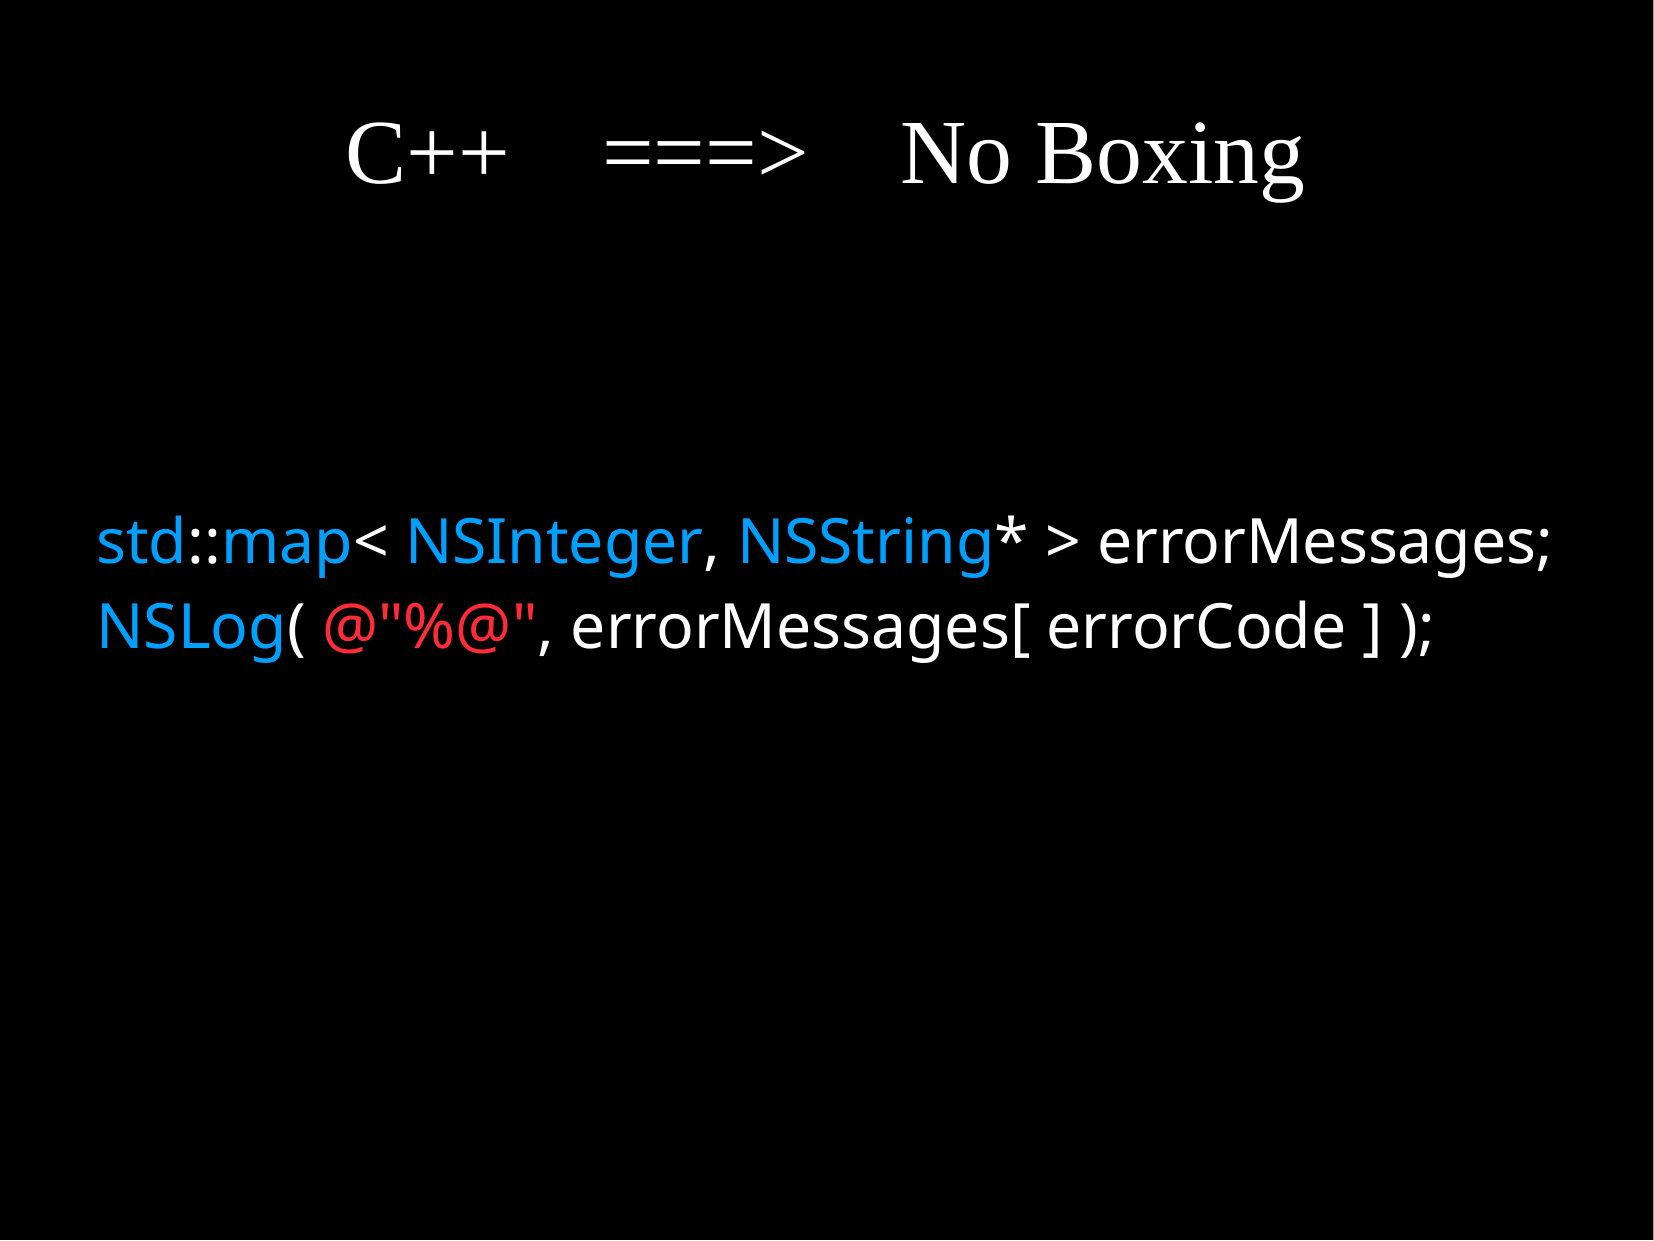

# C++ ===> No Boxing
std::map< NSInteger, NSString* > errorMessages;
NSLog( @"%@", errorMessages[ errorCode ] );